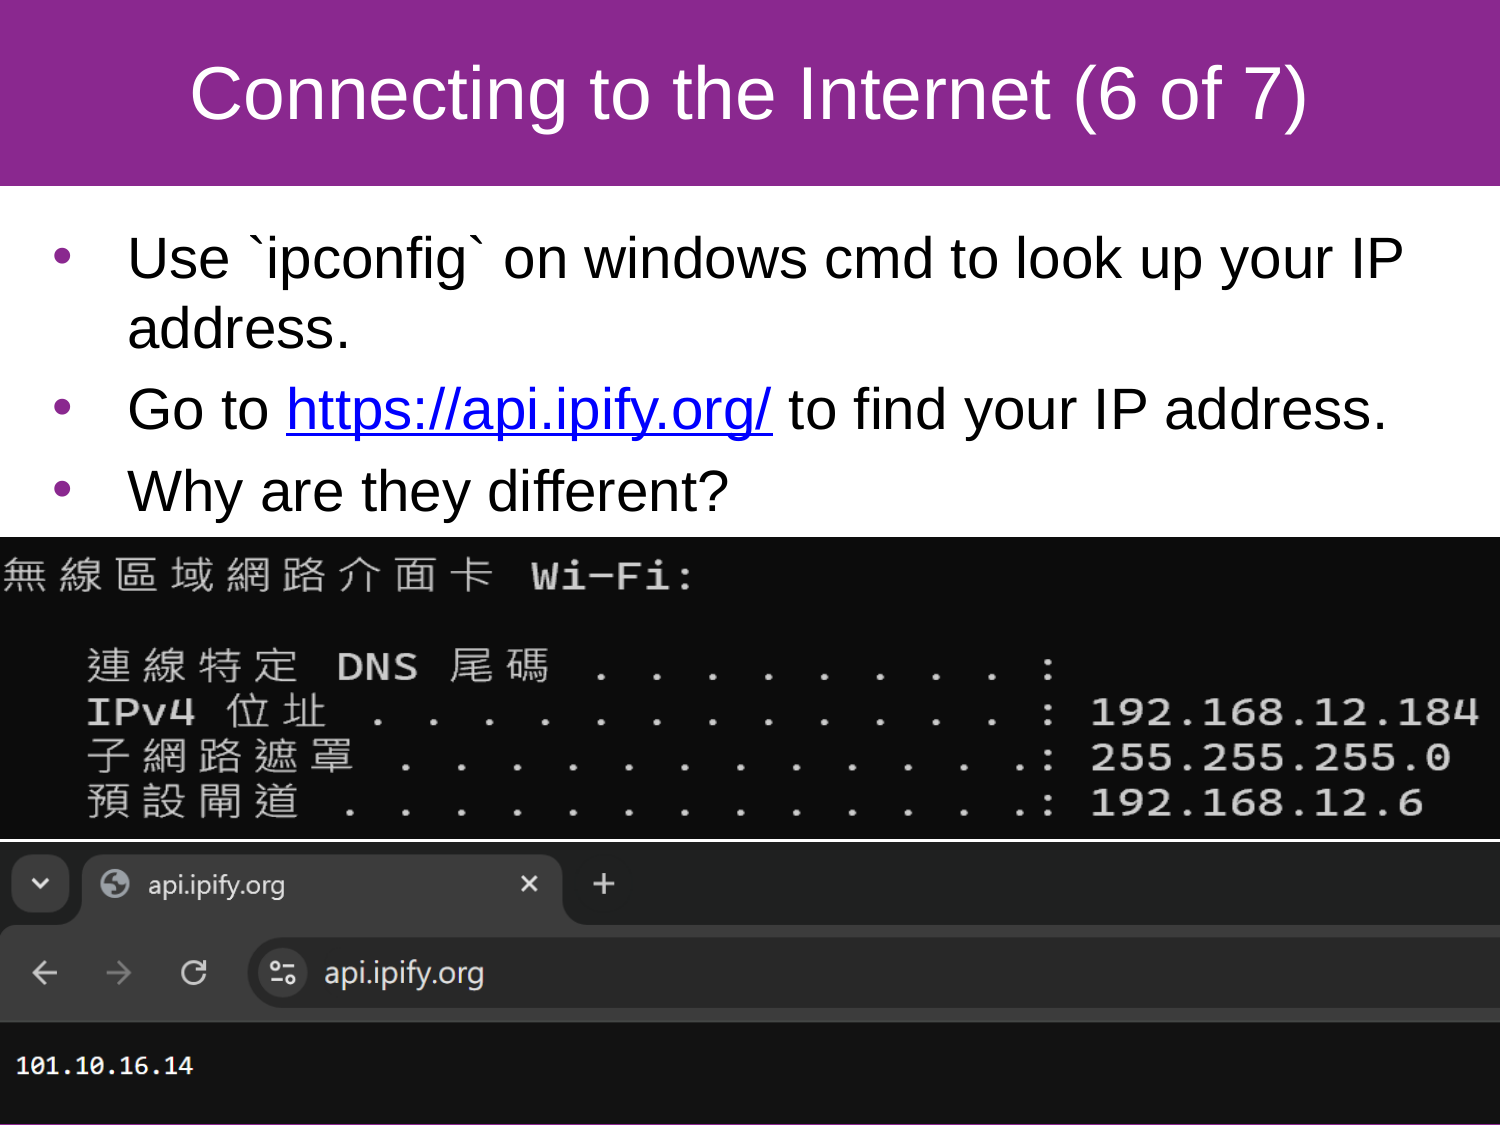

# Connecting to the Internet (6 of 7)
Use `ipconfig` on windows cmd to look up your IP address.
Go to https://api.ipify.org/ to find your IP address.
Why are they different?